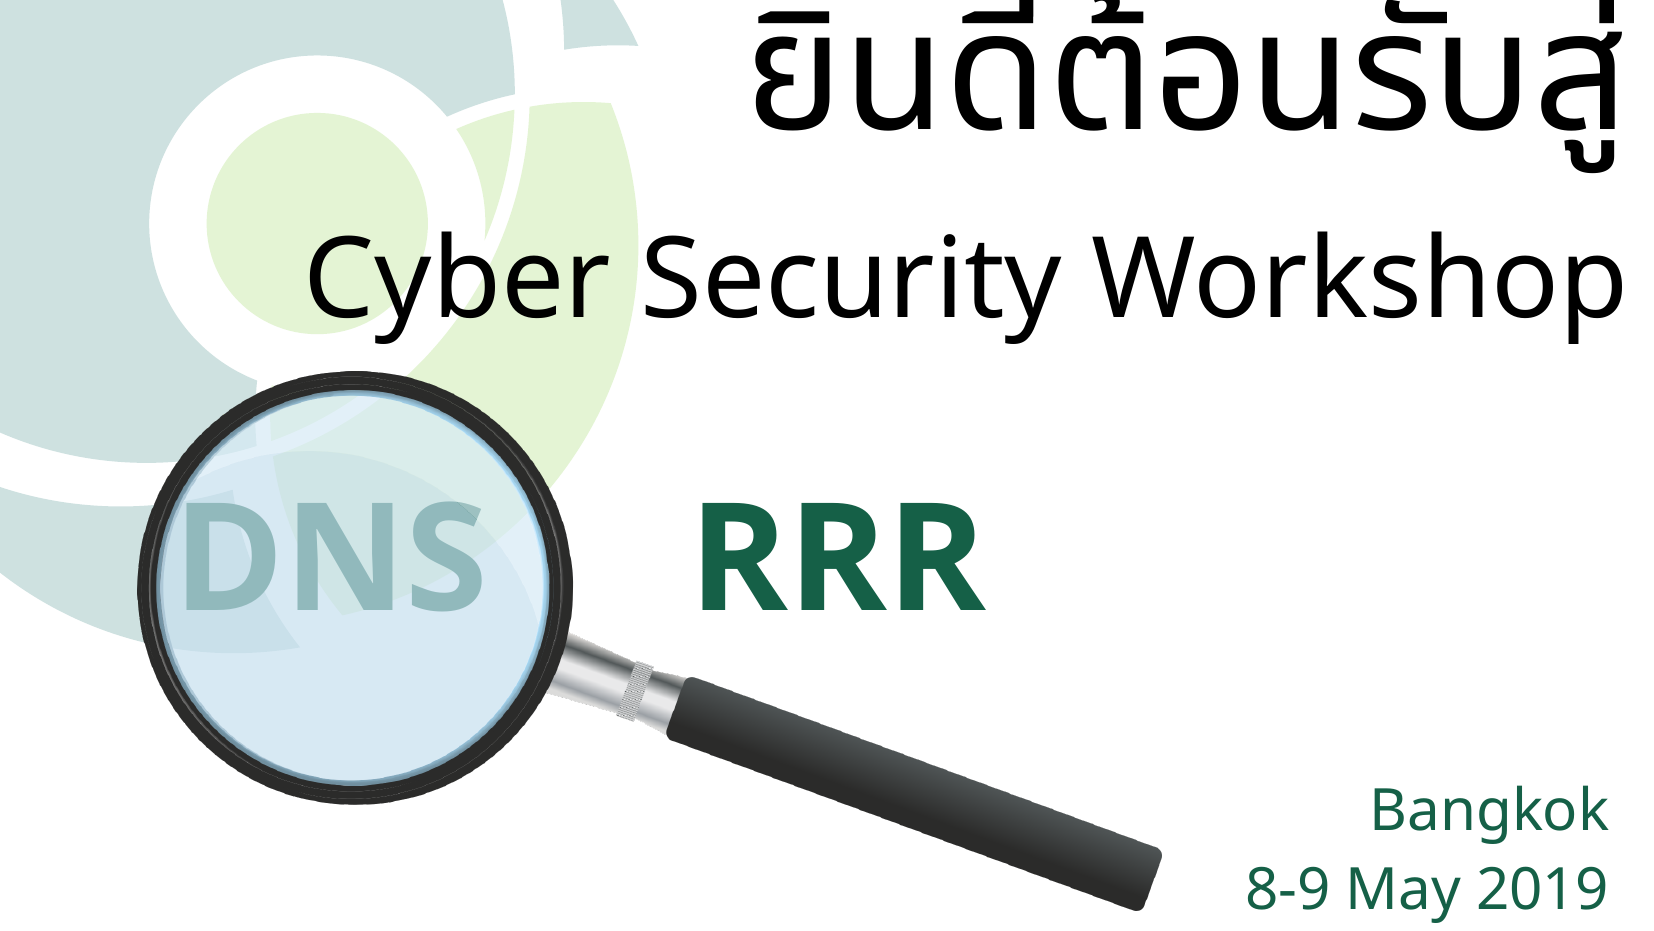

# ยินดีต้อนรับสู่ Cyber Security Workshop
DNS			RRR
Bangkok
8-9 May 2019